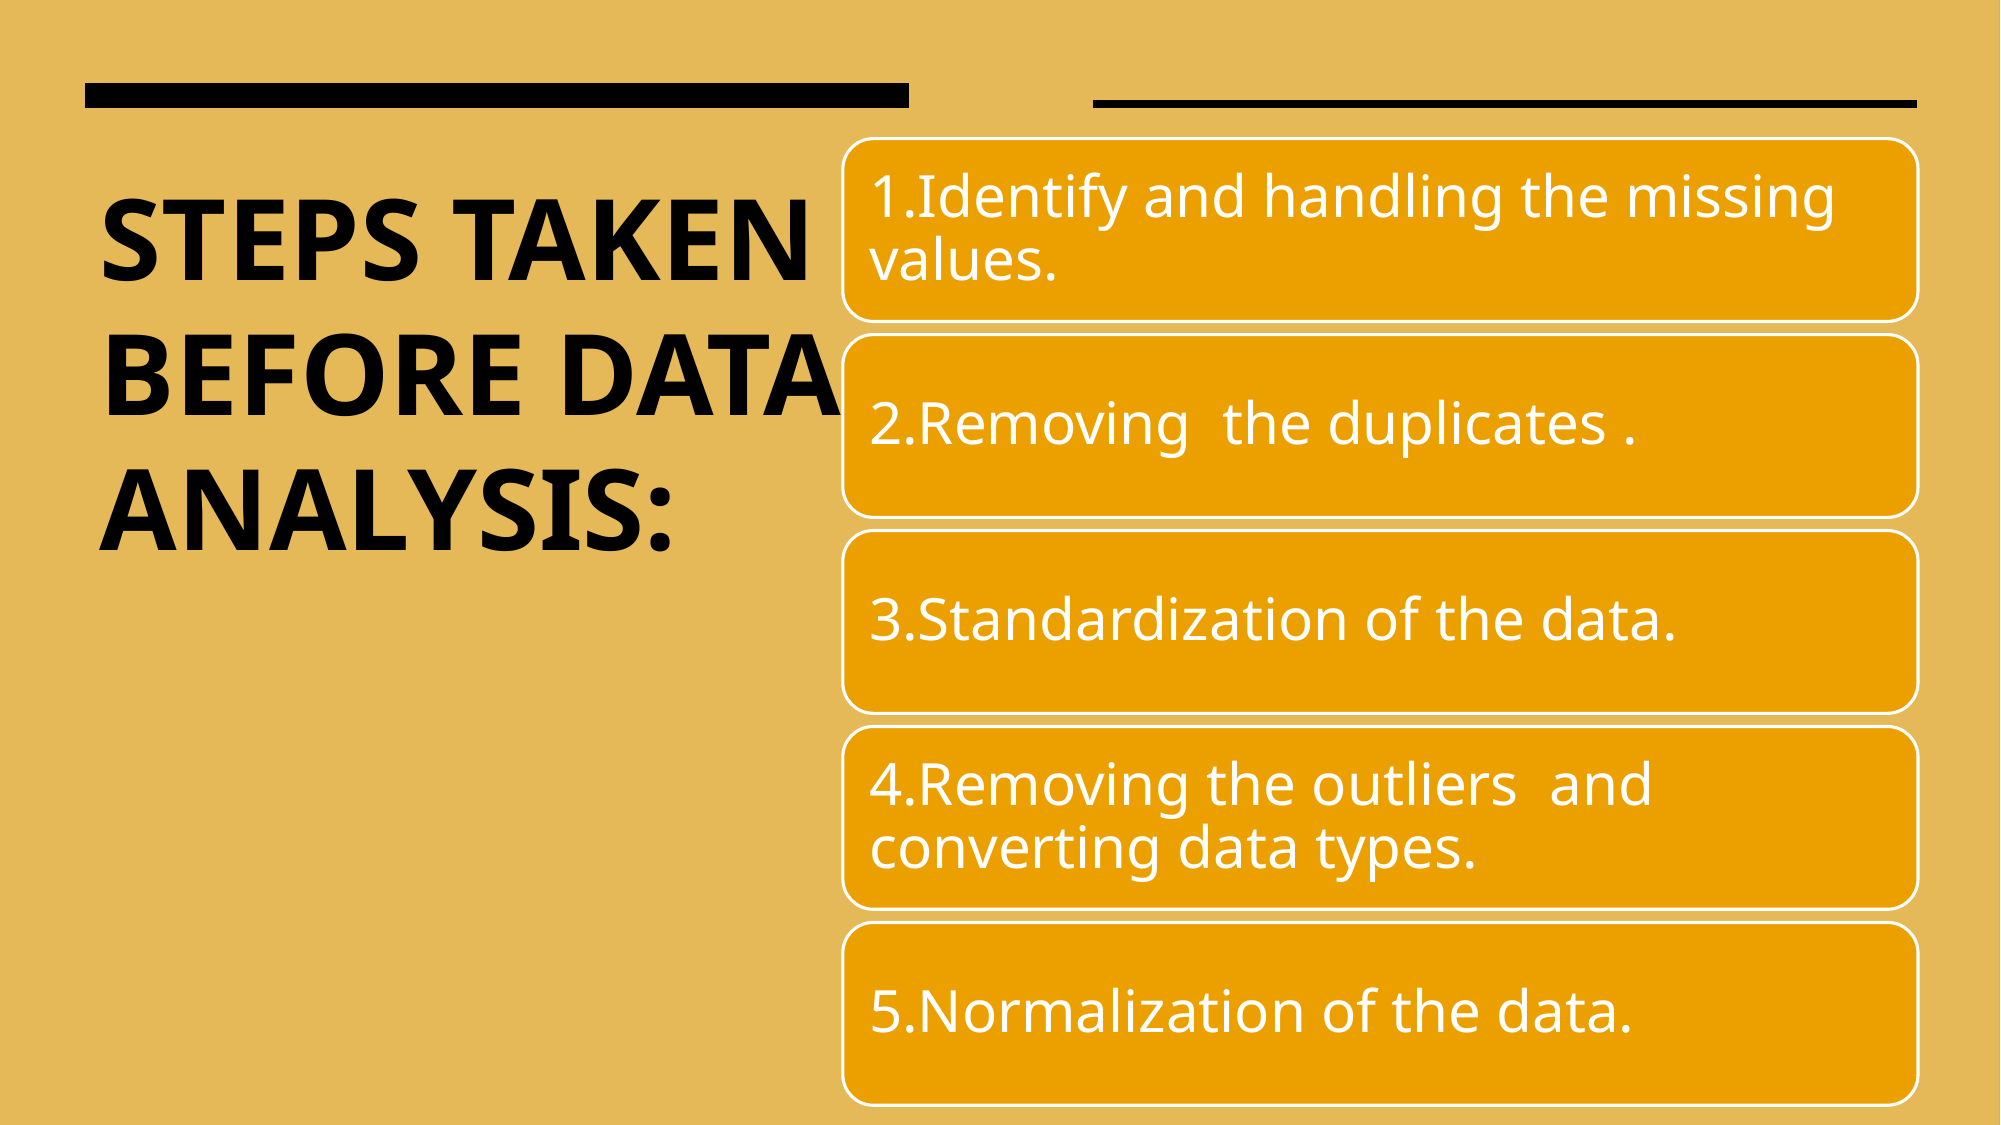

1.Identify and handling the missing values.
2.Removing  the duplicates .
3.Standardization of the data.
4.Removing the outliers  and converting data types.
5.Normalization of the data.
# STEPS TAKEN BEFORE DATA ANALYSIS: